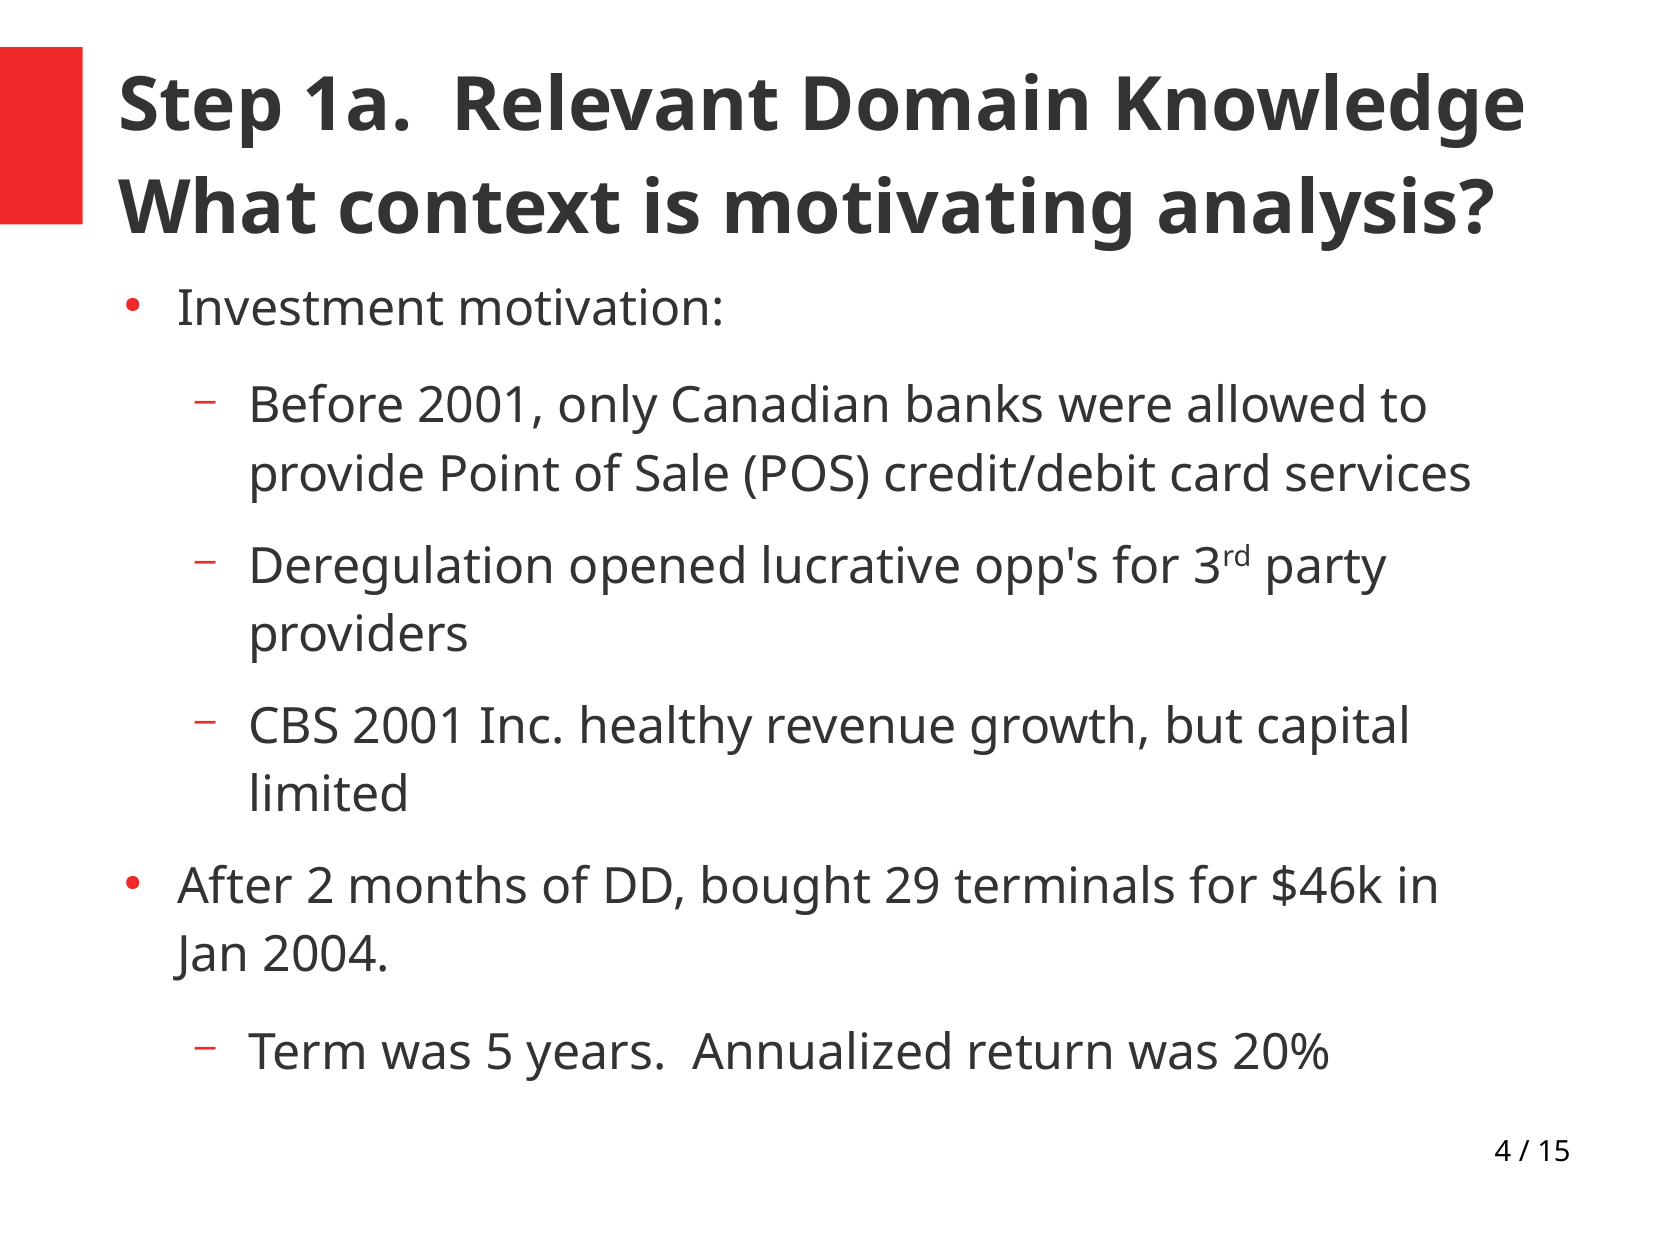

# Step 1a. Relevant Domain Knowledge What context is motivating analysis?
Investment motivation:
Before 2001, only Canadian banks were allowed to provide Point of Sale (POS) credit/debit card services
Deregulation opened lucrative opp's for 3rd party providers
CBS 2001 Inc. healthy revenue growth, but capital limited
After 2 months of DD, bought 29 terminals for $46k in Jan 2004.
Term was 5 years. Annualized return was 20%
4